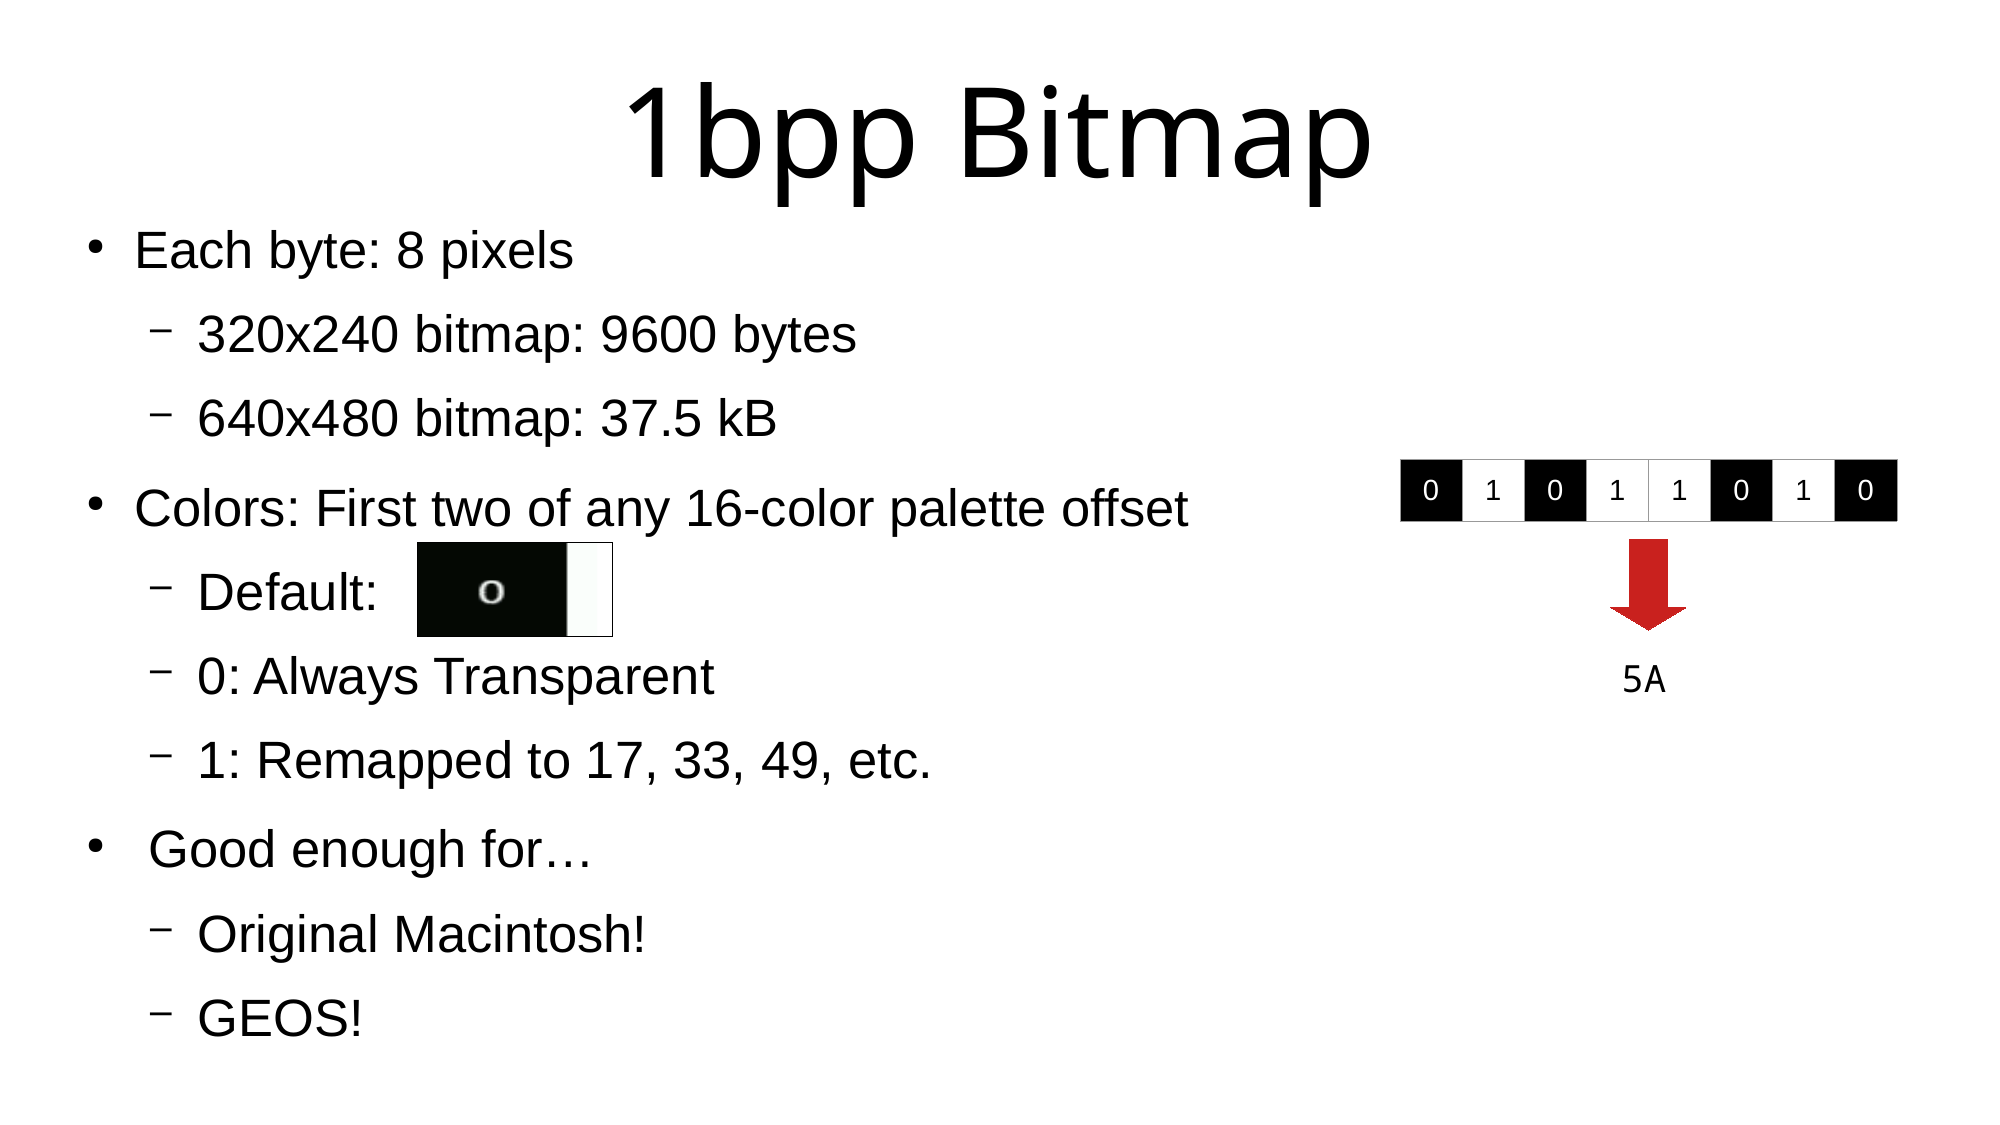

1bpp Bitmap
# Each byte: 8 pixels
320x240 bitmap: 9600 bytes
640x480 bitmap: 37.5 kB
Colors: First two of any 16-color palette offset
Default:
0: Always Transparent
1: Remapped to 17, 33, 49, etc.
 Good enough for…
Original Macintosh!
GEOS!
| 0 | 1 | 0 | 1 | 1 | 0 | 1 | 0 |
| --- | --- | --- | --- | --- | --- | --- | --- |
5A